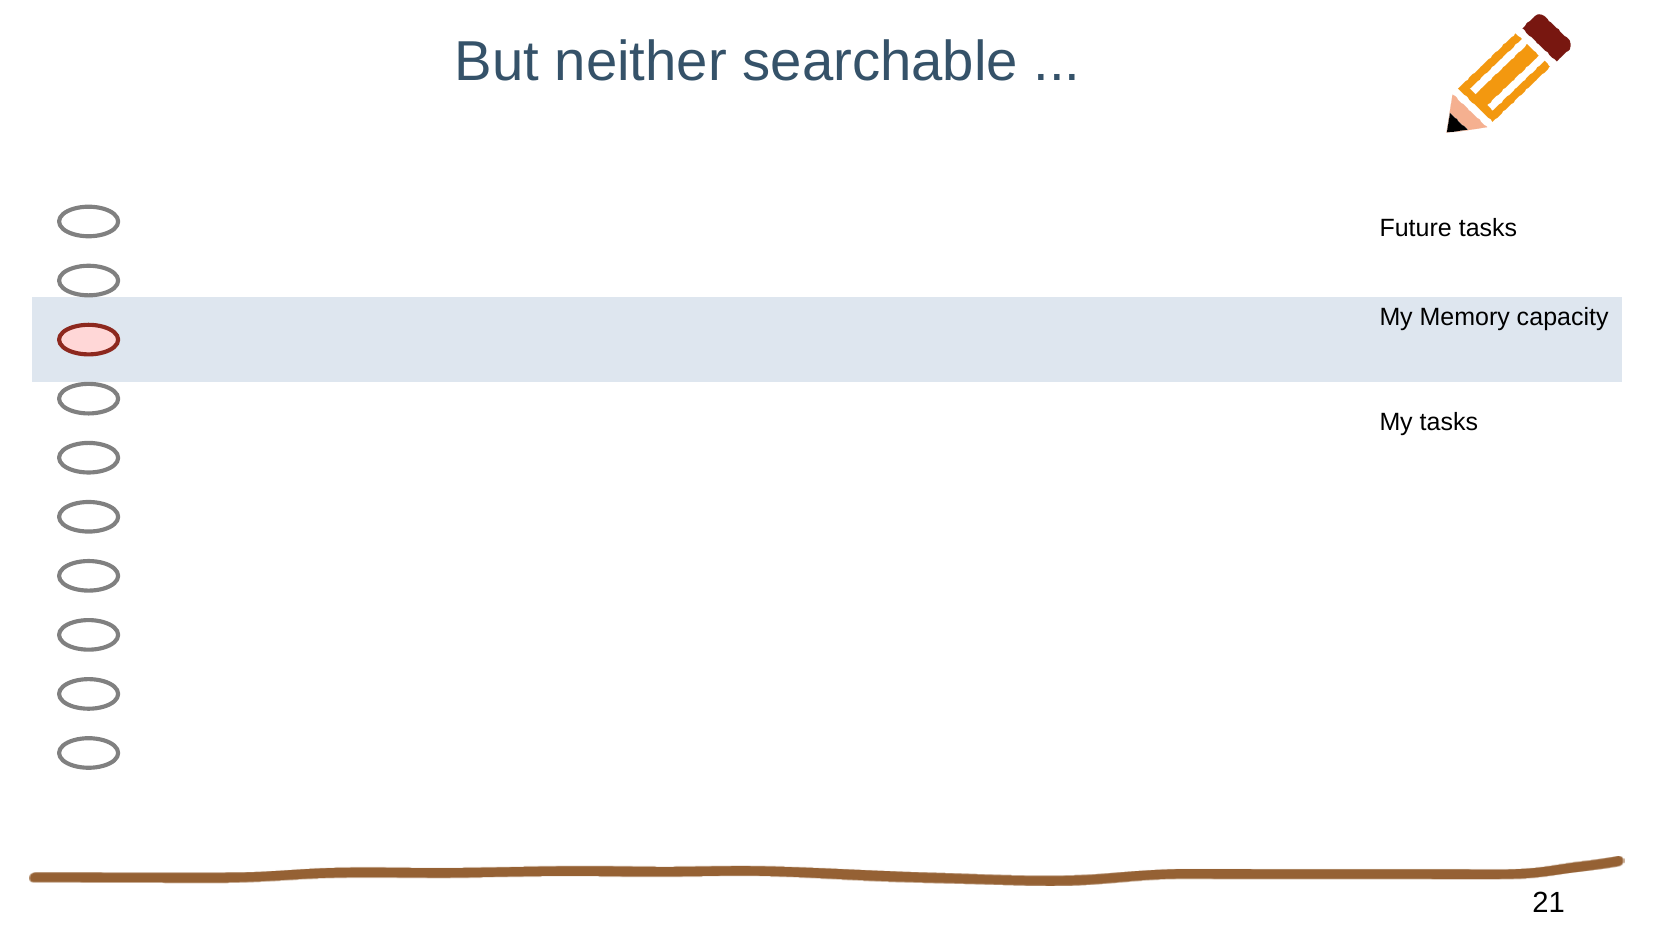

# But neither searchable ...
Future tasks
My Memory capacity
My tasks
21